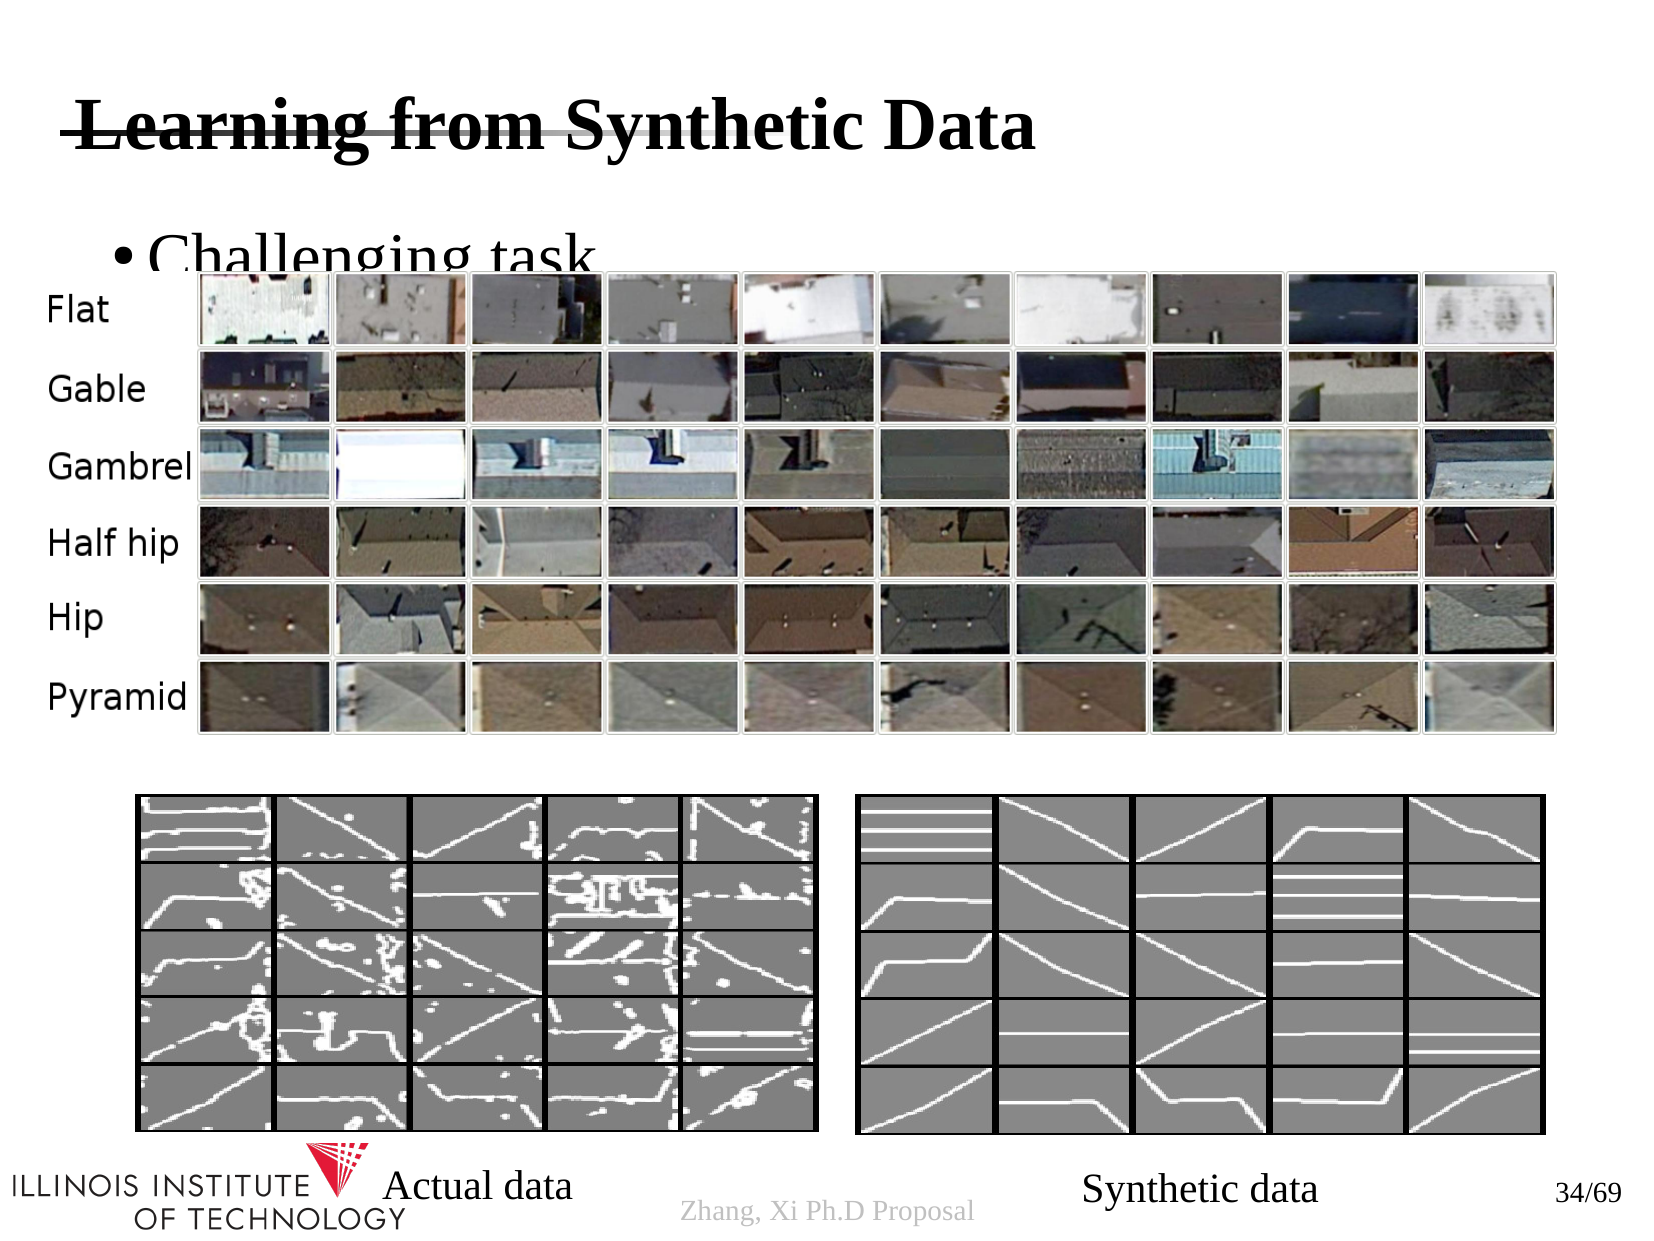

Learning from Synthetic Data
Challenging task.
Actual data
Synthetic data
34
Zhang, Xi Ph.D Proposal